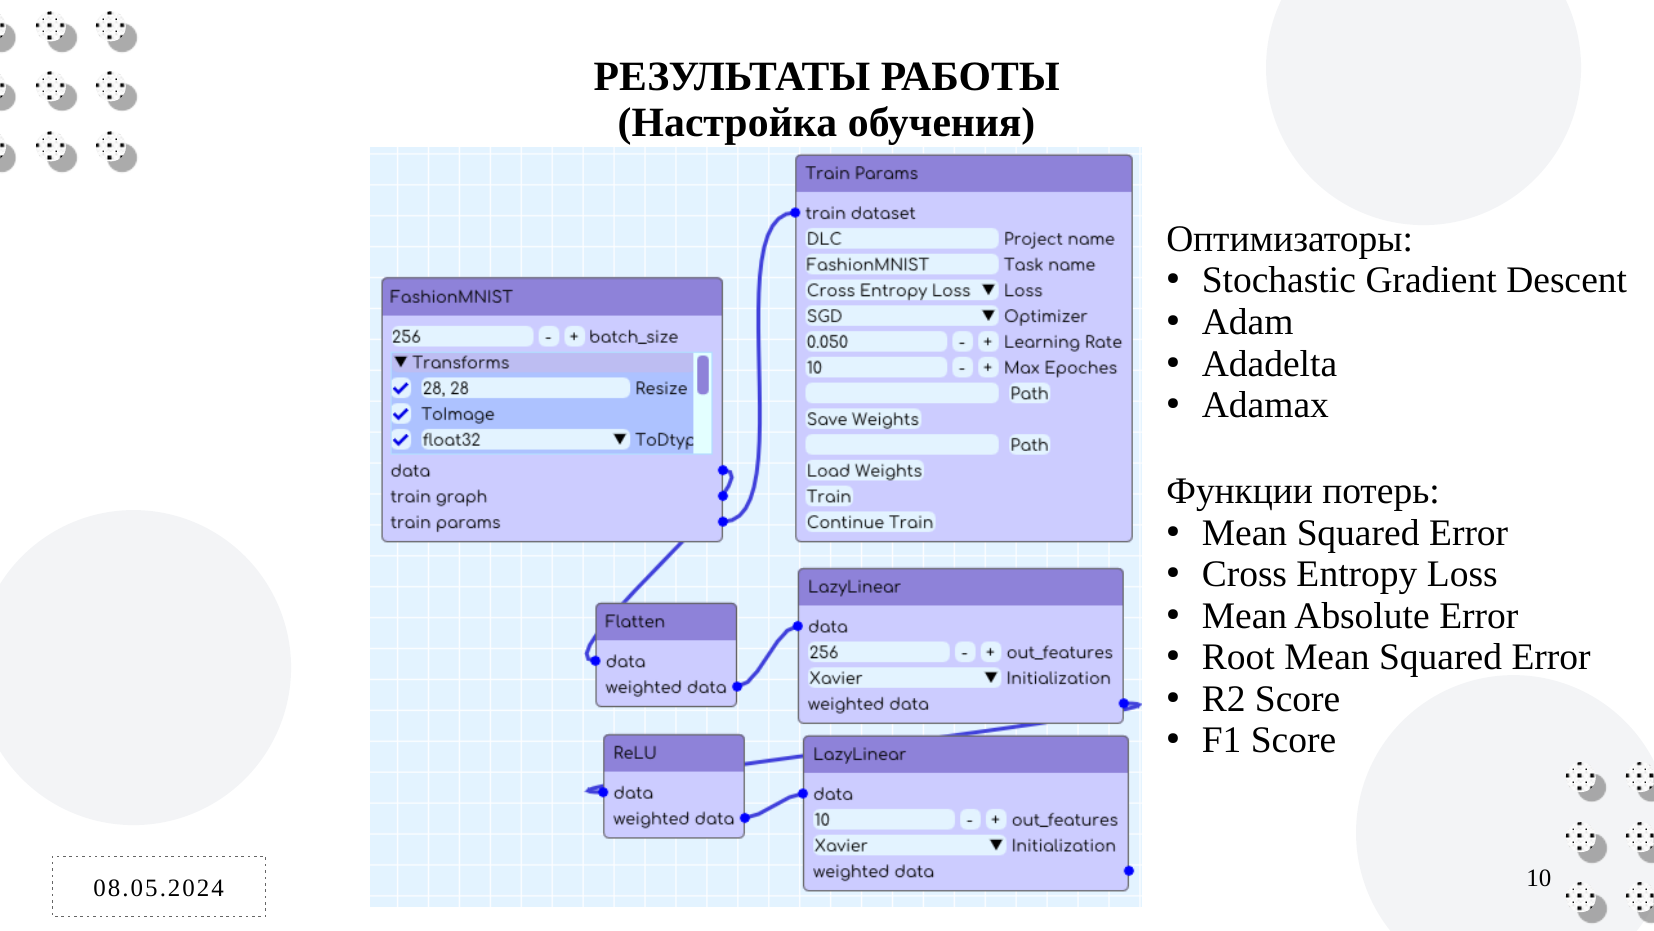

# РЕЗУЛЬТАТЫ РАБОТЫ (Настройка обучения)
Оптимизаторы:
Stochastic Gradient Descent
Adam
Adadelta
Adamax
Функции потерь:
Mean Squared Error
Cross Entropy Loss
Mean Absolute Error
Root Mean Squared Error
R2 Score
F1 Score
08.05.2024